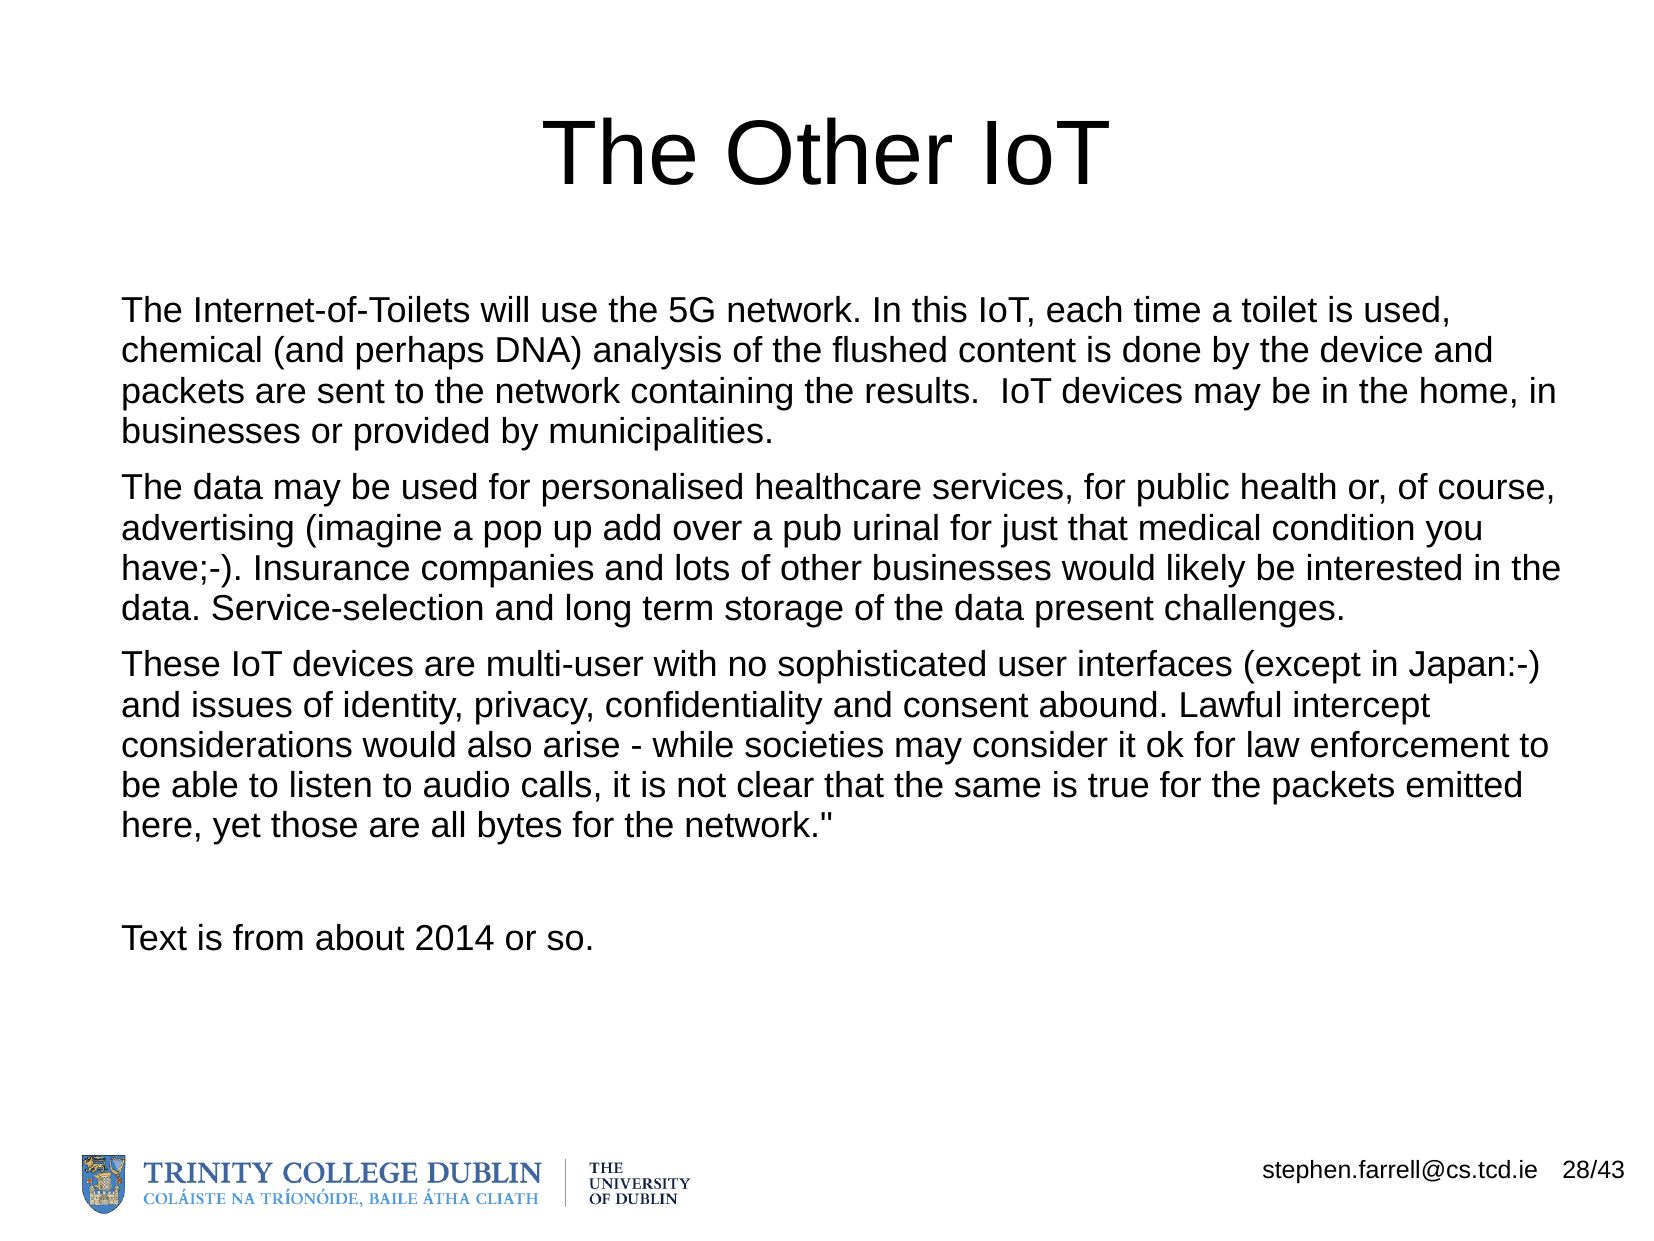

# The Other IoT
The Internet-of-Toilets will use the 5G network. In this IoT, each time a toilet is used, chemical (and perhaps DNA) analysis of the flushed content is done by the device and packets are sent to the network containing the results. IoT devices may be in the home, in businesses or provided by municipalities.
The data may be used for personalised healthcare services, for public health or, of course, advertising (imagine a pop up add over a pub urinal for just that medical condition you have;-). Insurance companies and lots of other businesses would likely be interested in the data. Service-selection and long term storage of the data present challenges.
These IoT devices are multi-user with no sophisticated user interfaces (except in Japan:-) and issues of identity, privacy, confidentiality and consent abound. Lawful intercept considerations would also arise - while societies may consider it ok for law enforcement to be able to listen to audio calls, it is not clear that the same is true for the packets emitted here, yet those are all bytes for the network."
Text is from about 2014 or so.